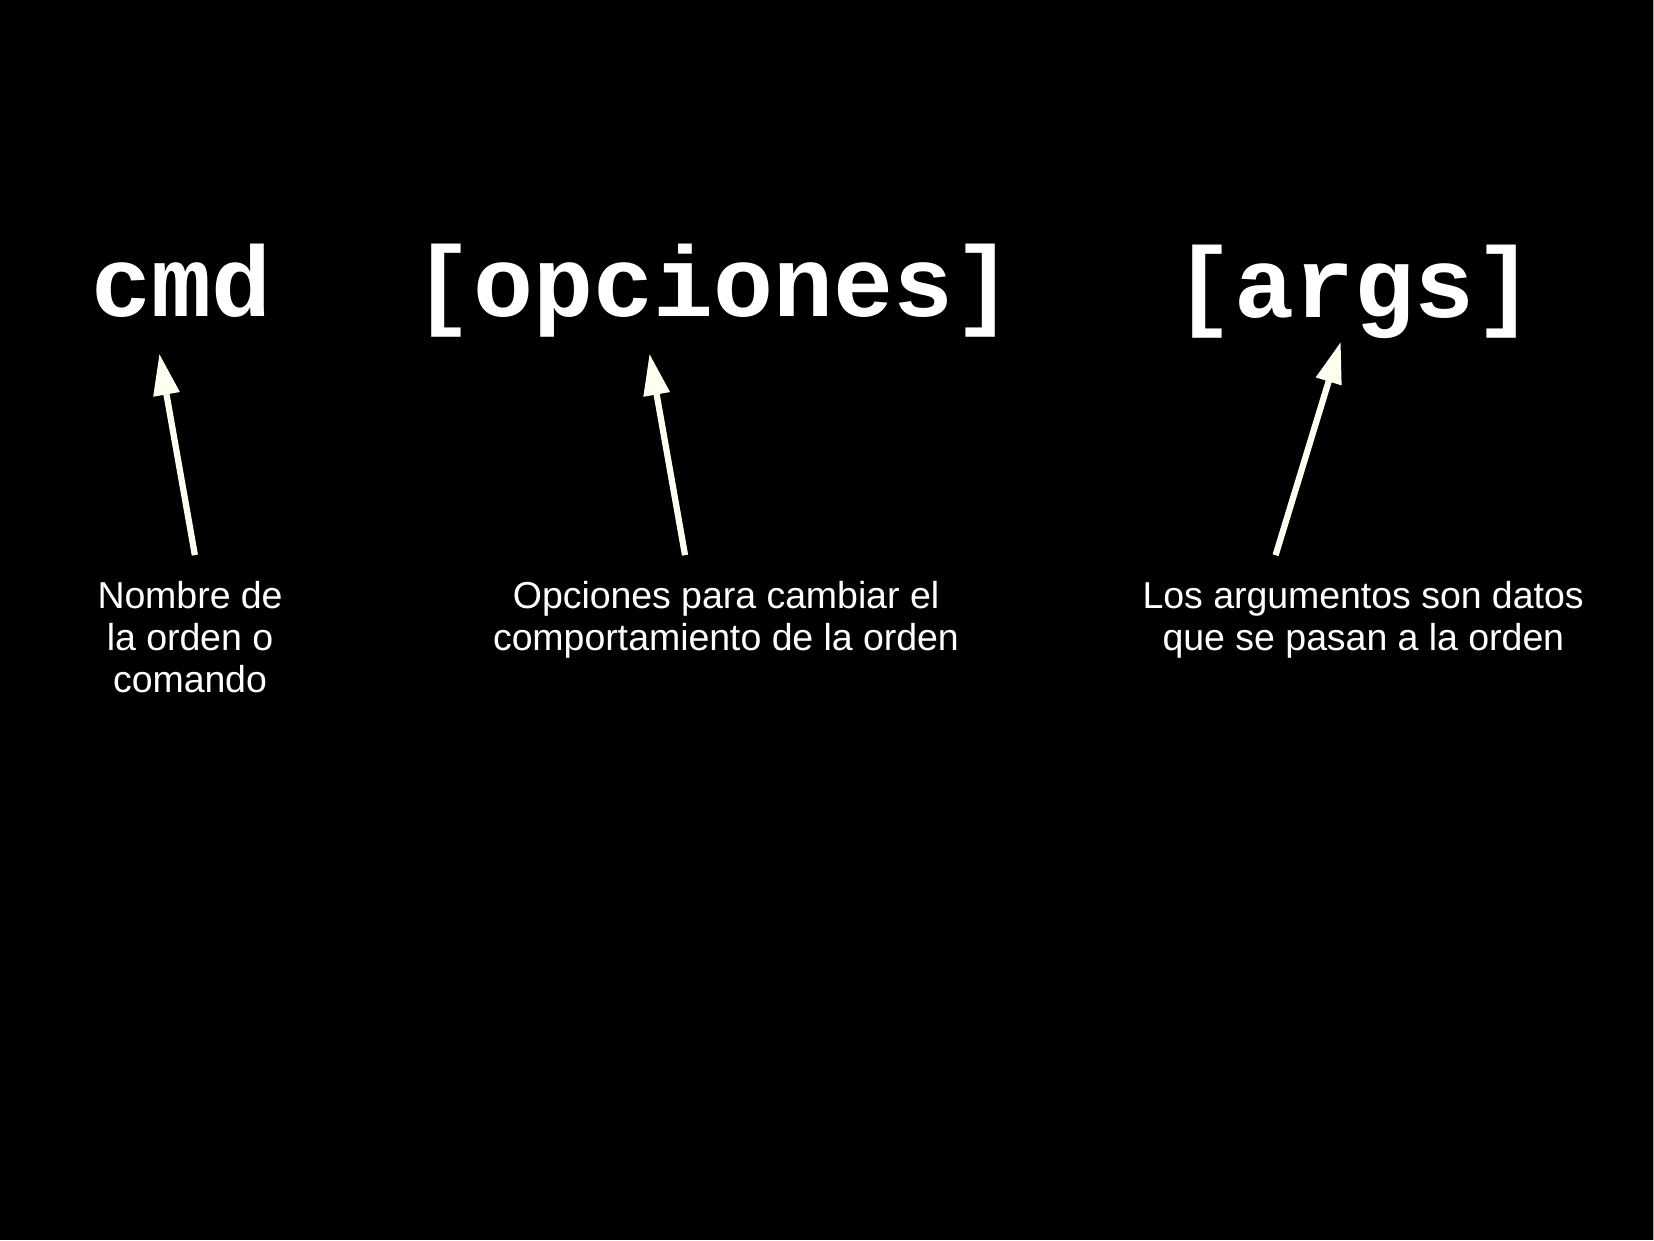

cmd
[opciones]
[args]
Nombre de la orden o comando
Opciones para cambiar el comportamiento de la orden
Los argumentos son datos que se pasan a la orden